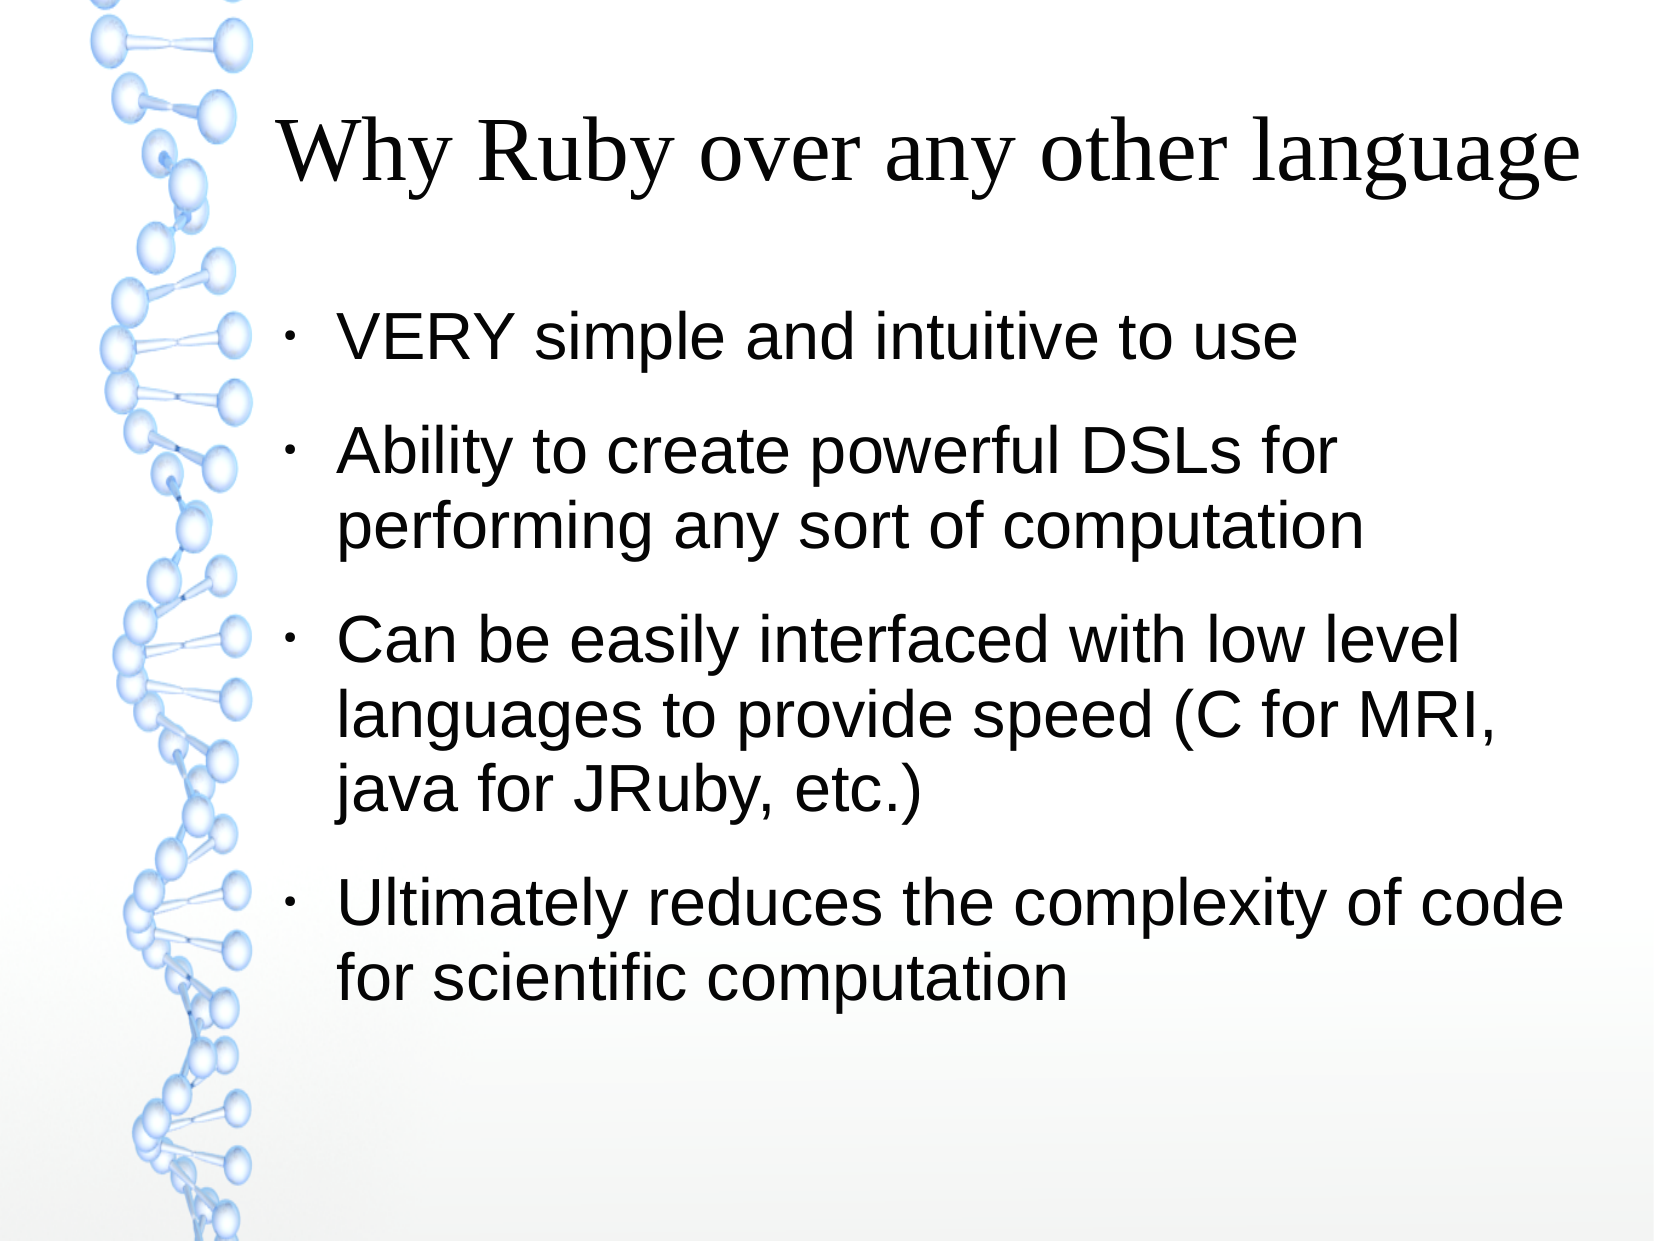

# Why Ruby over any other language
VERY simple and intuitive to use
Ability to create powerful DSLs for performing any sort of computation
Can be easily interfaced with low level languages to provide speed (C for MRI, java for JRuby, etc.)
Ultimately reduces the complexity of code for scientific computation